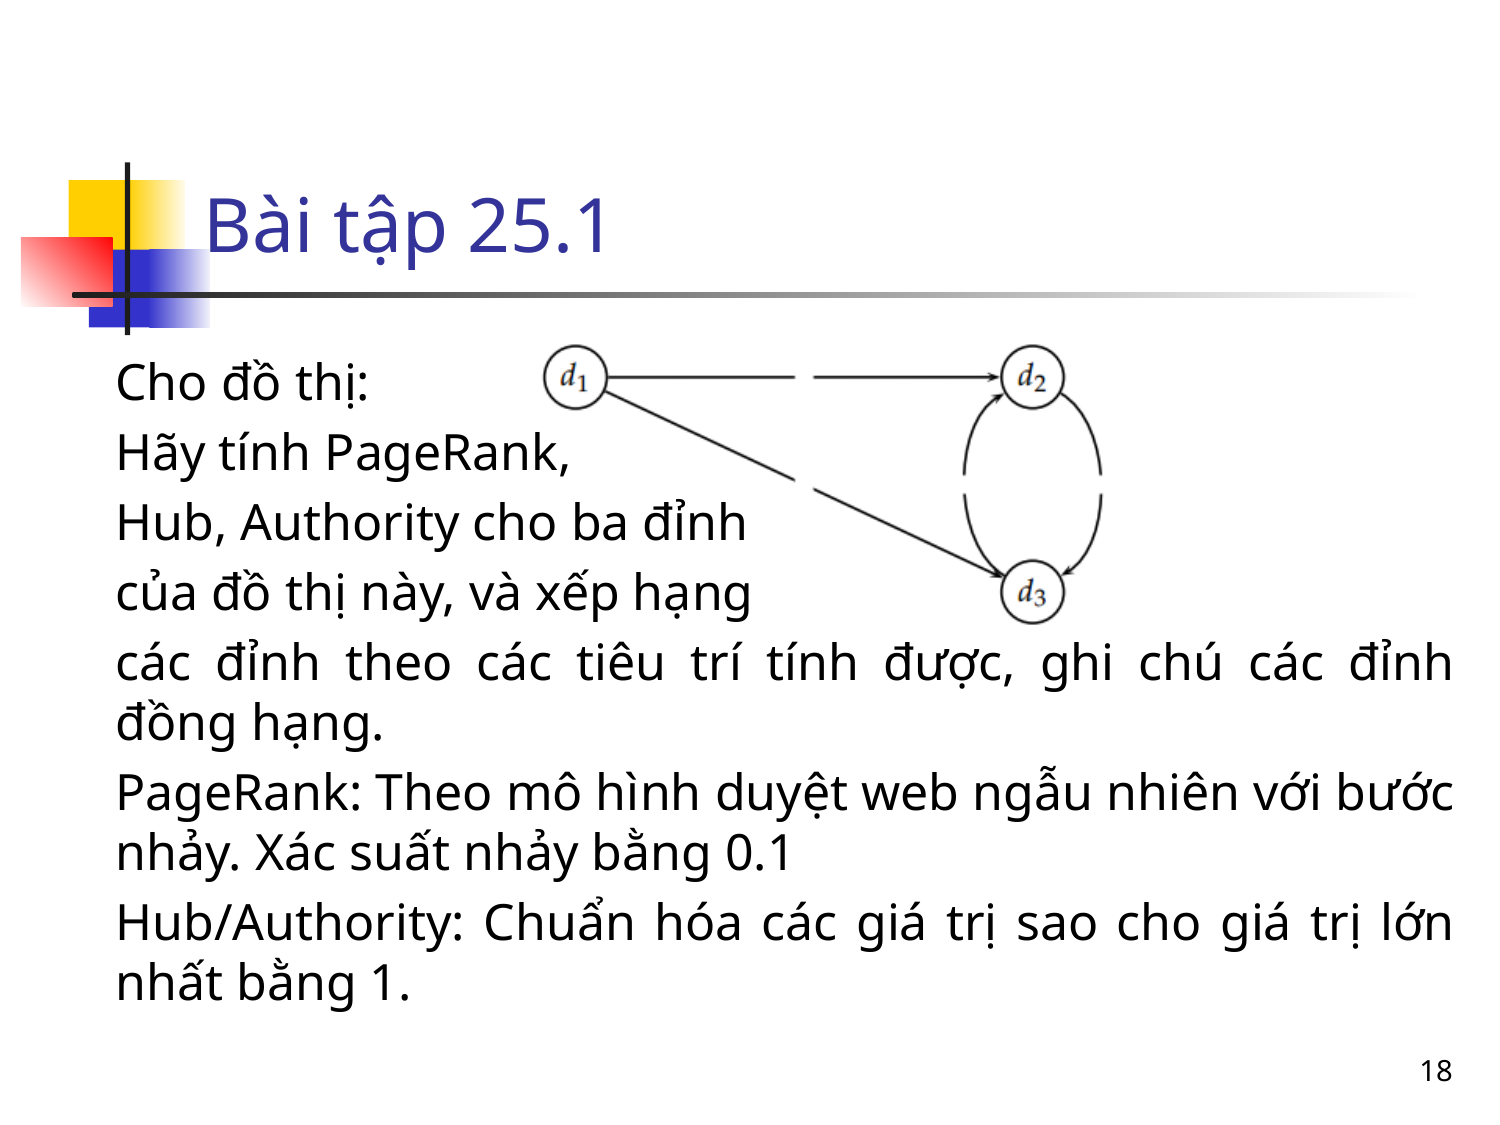

# Bài tập 25.1
Cho đồ thị:
Hãy tính PageRank,
Hub, Authority cho ba đỉnh
của đồ thị này, và xếp hạng
các đỉnh theo các tiêu trí tính được, ghi chú các đỉnh đồng hạng.
PageRank: Theo mô hình duyệt web ngẫu nhiên với bước nhảy. Xác suất nhảy bằng 0.1
Hub/Authority: Chuẩn hóa các giá trị sao cho giá trị lớn nhất bằng 1.